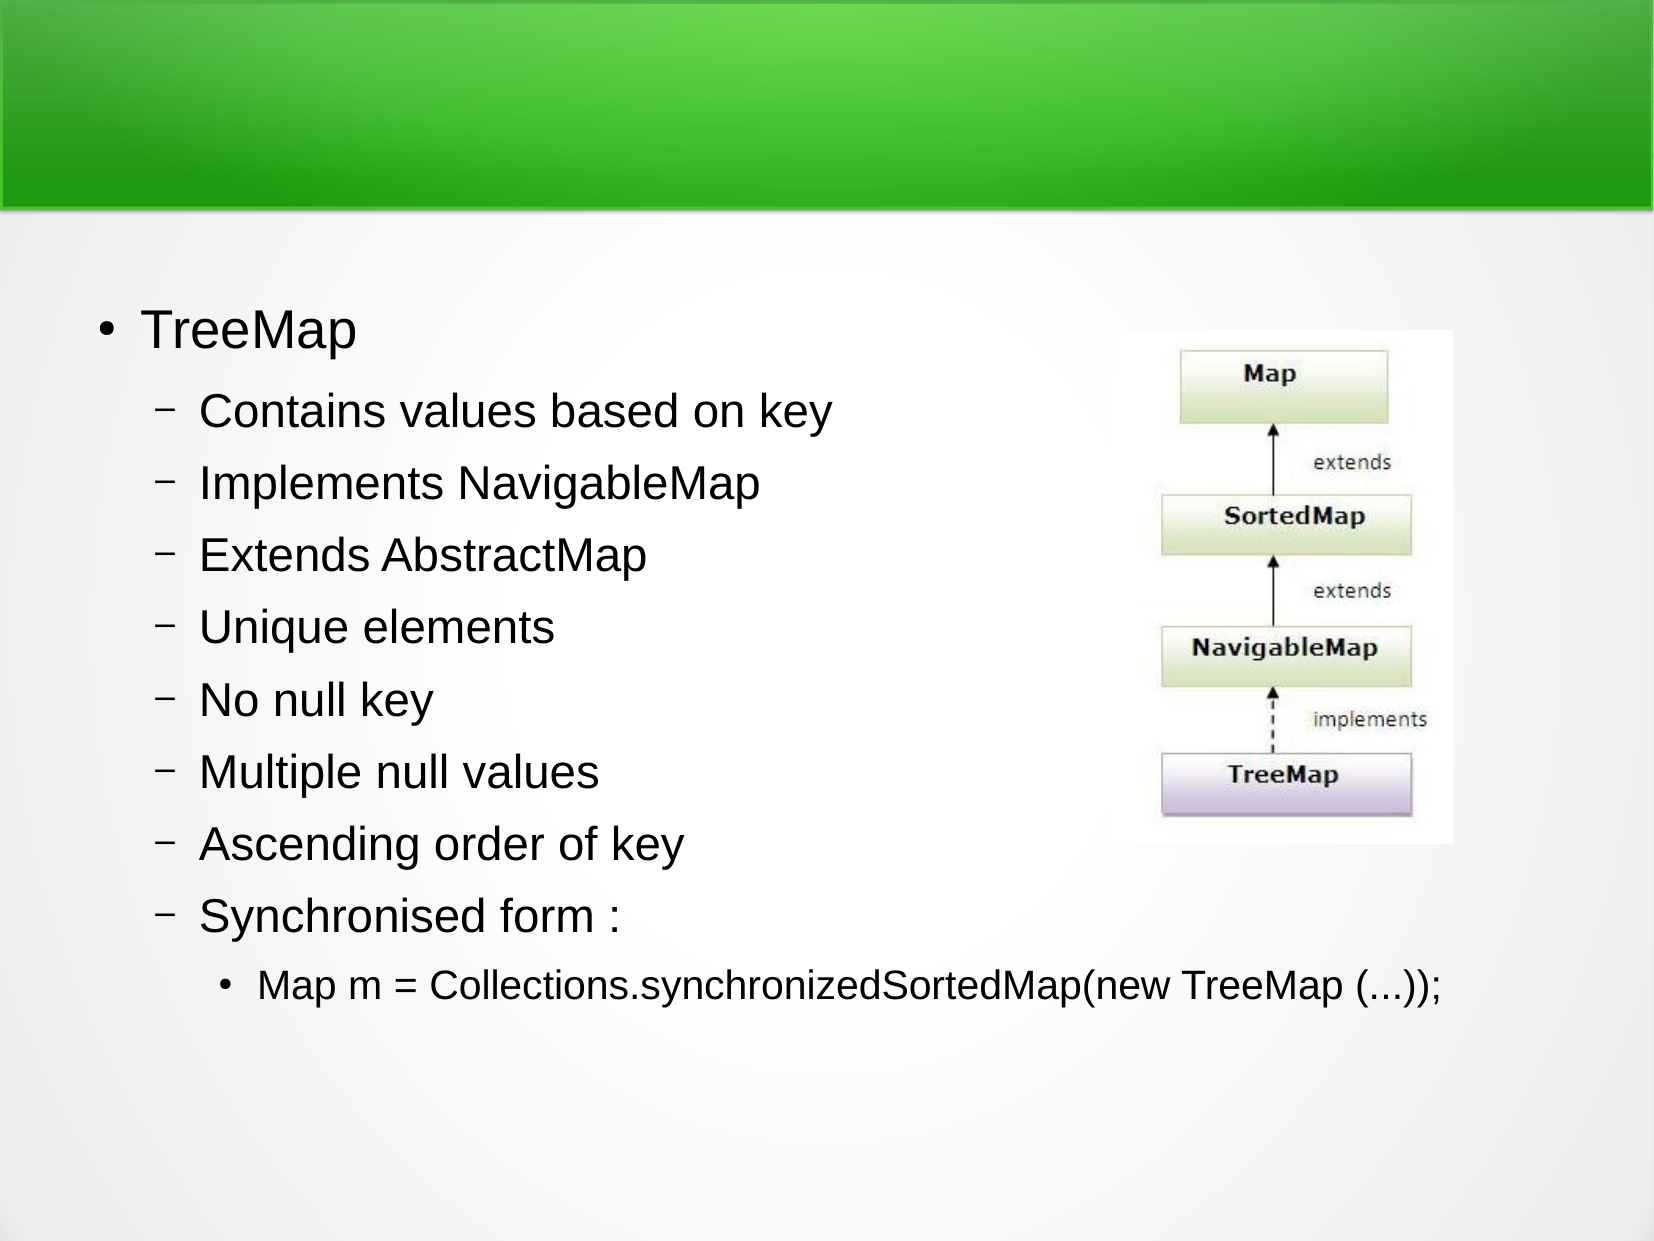

#
TreeMap
Contains values based on key
Implements NavigableMap
Extends AbstractMap
Unique elements
No null key
Multiple null values
Ascending order of key
Synchronised form :
Map m = Collections.synchronizedSortedMap(new TreeMap (...));